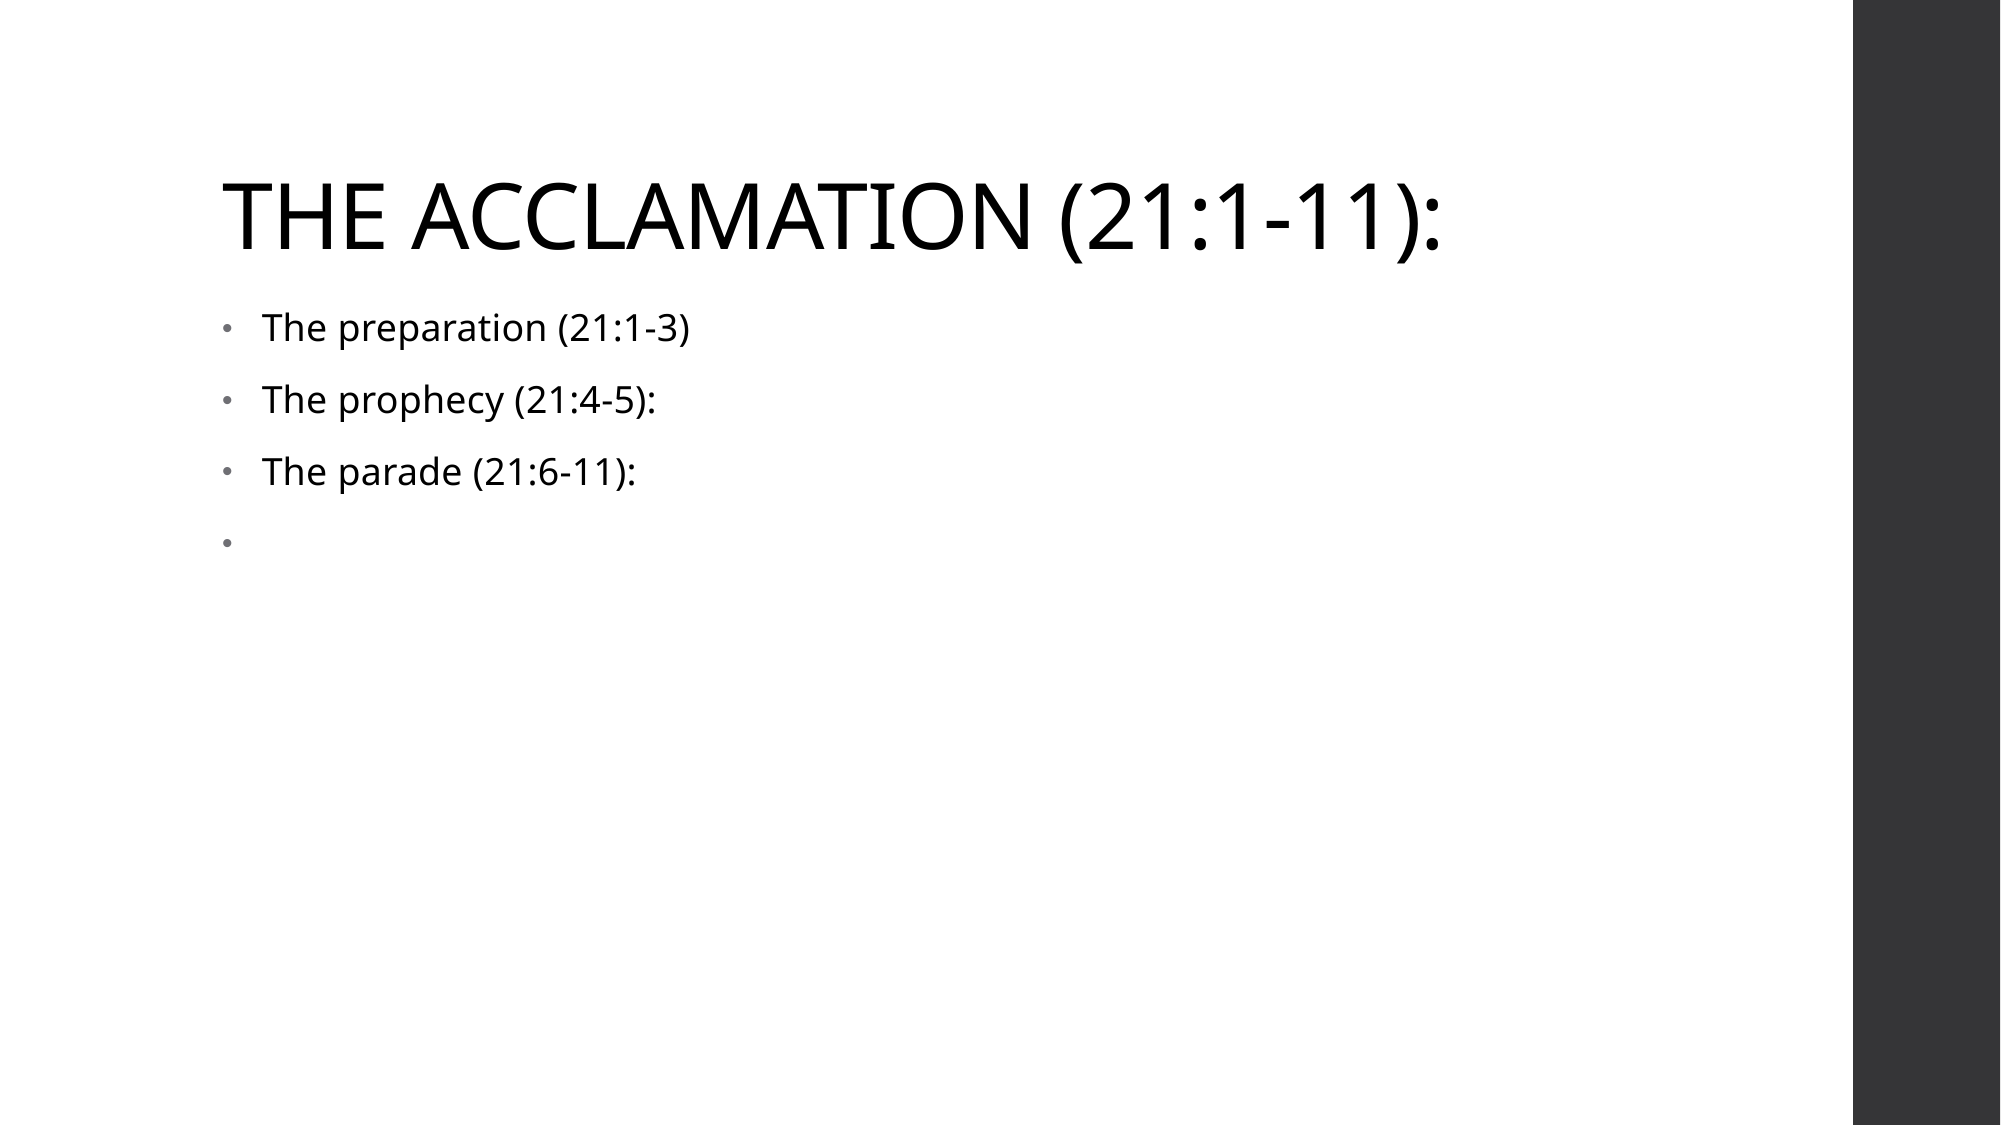

# THE ACCLAMATION (21:1-11):
 The preparation (21:1-3)
 The prophecy (21:4-5):
 The parade (21:6-11):